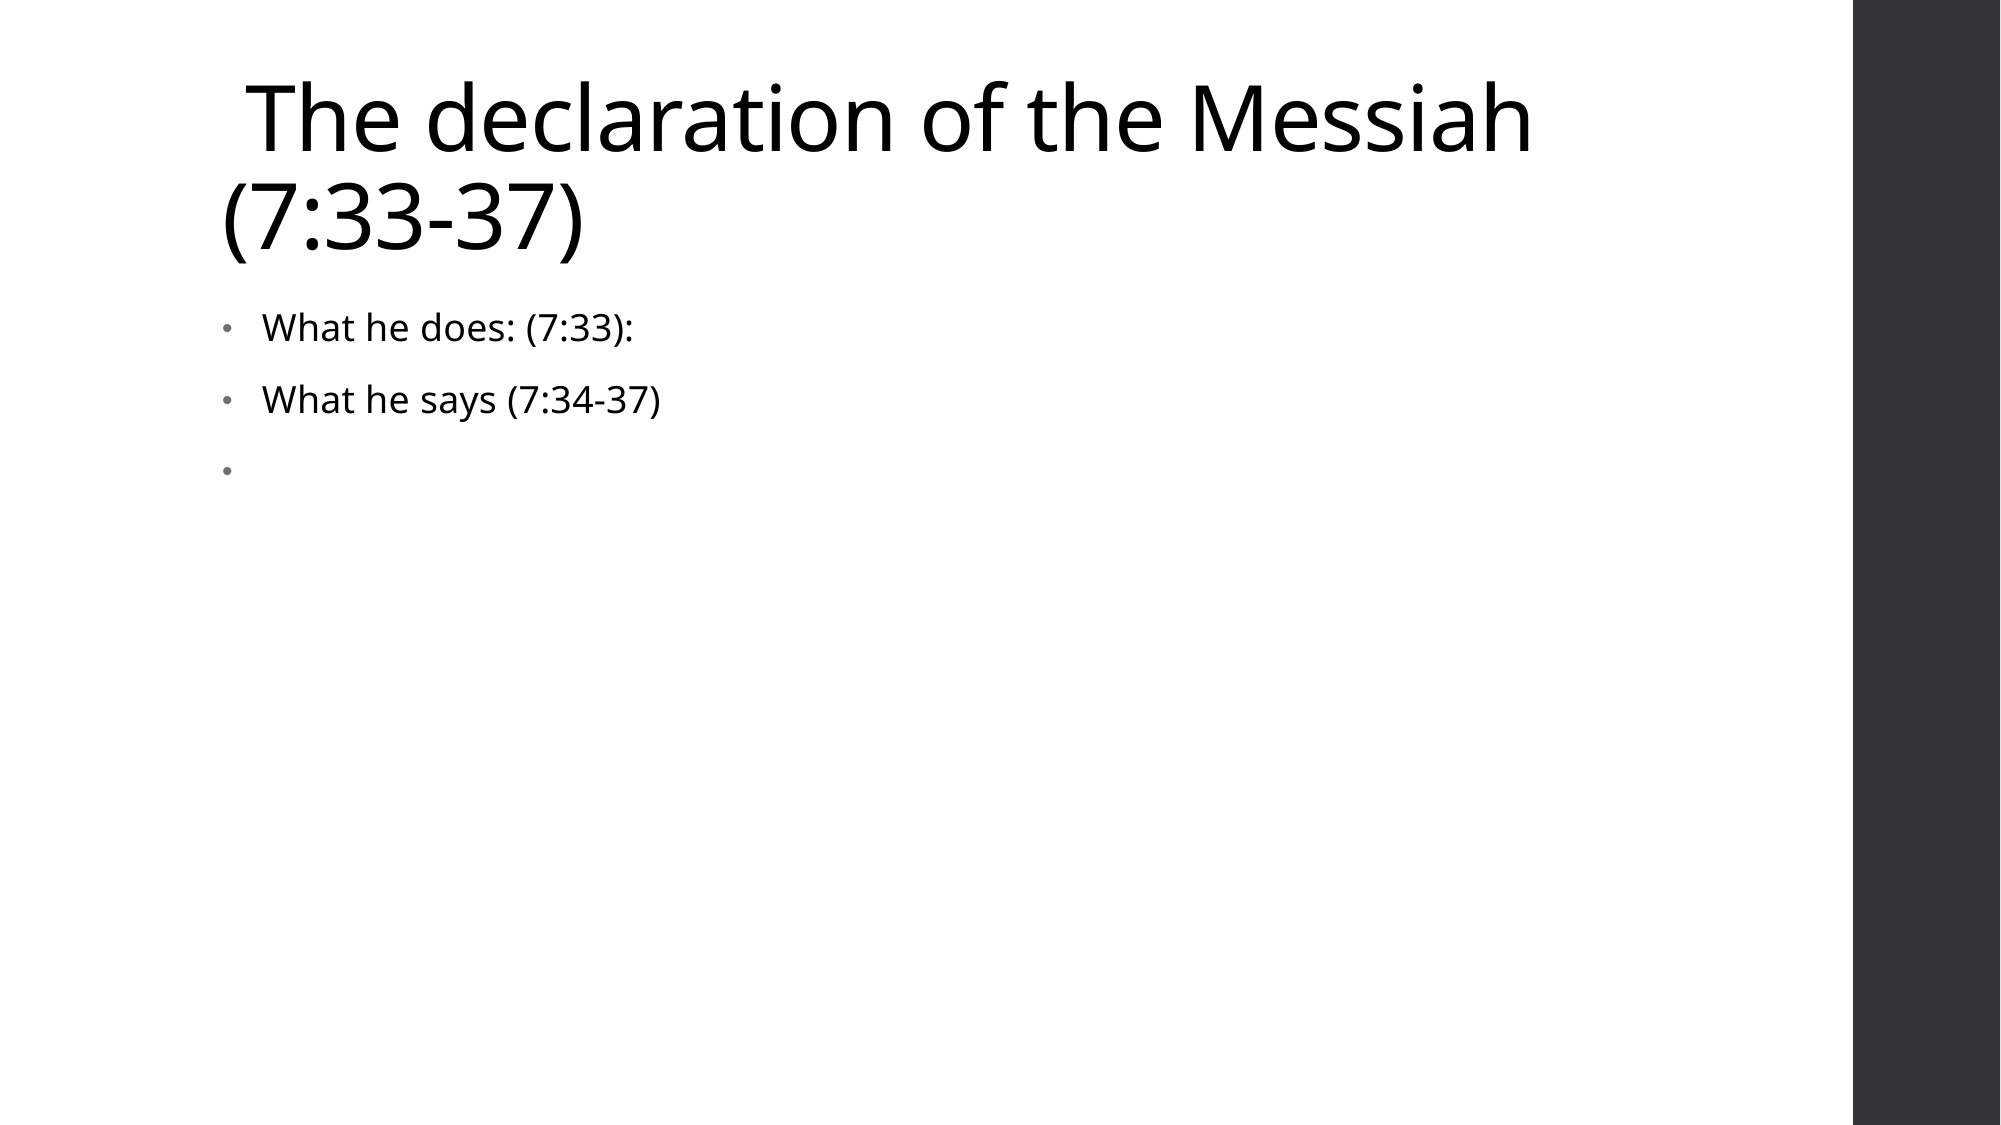

# The declaration of the Messiah (7:33-37)
 What he does: (7:33):
 What he says (7:34-37)